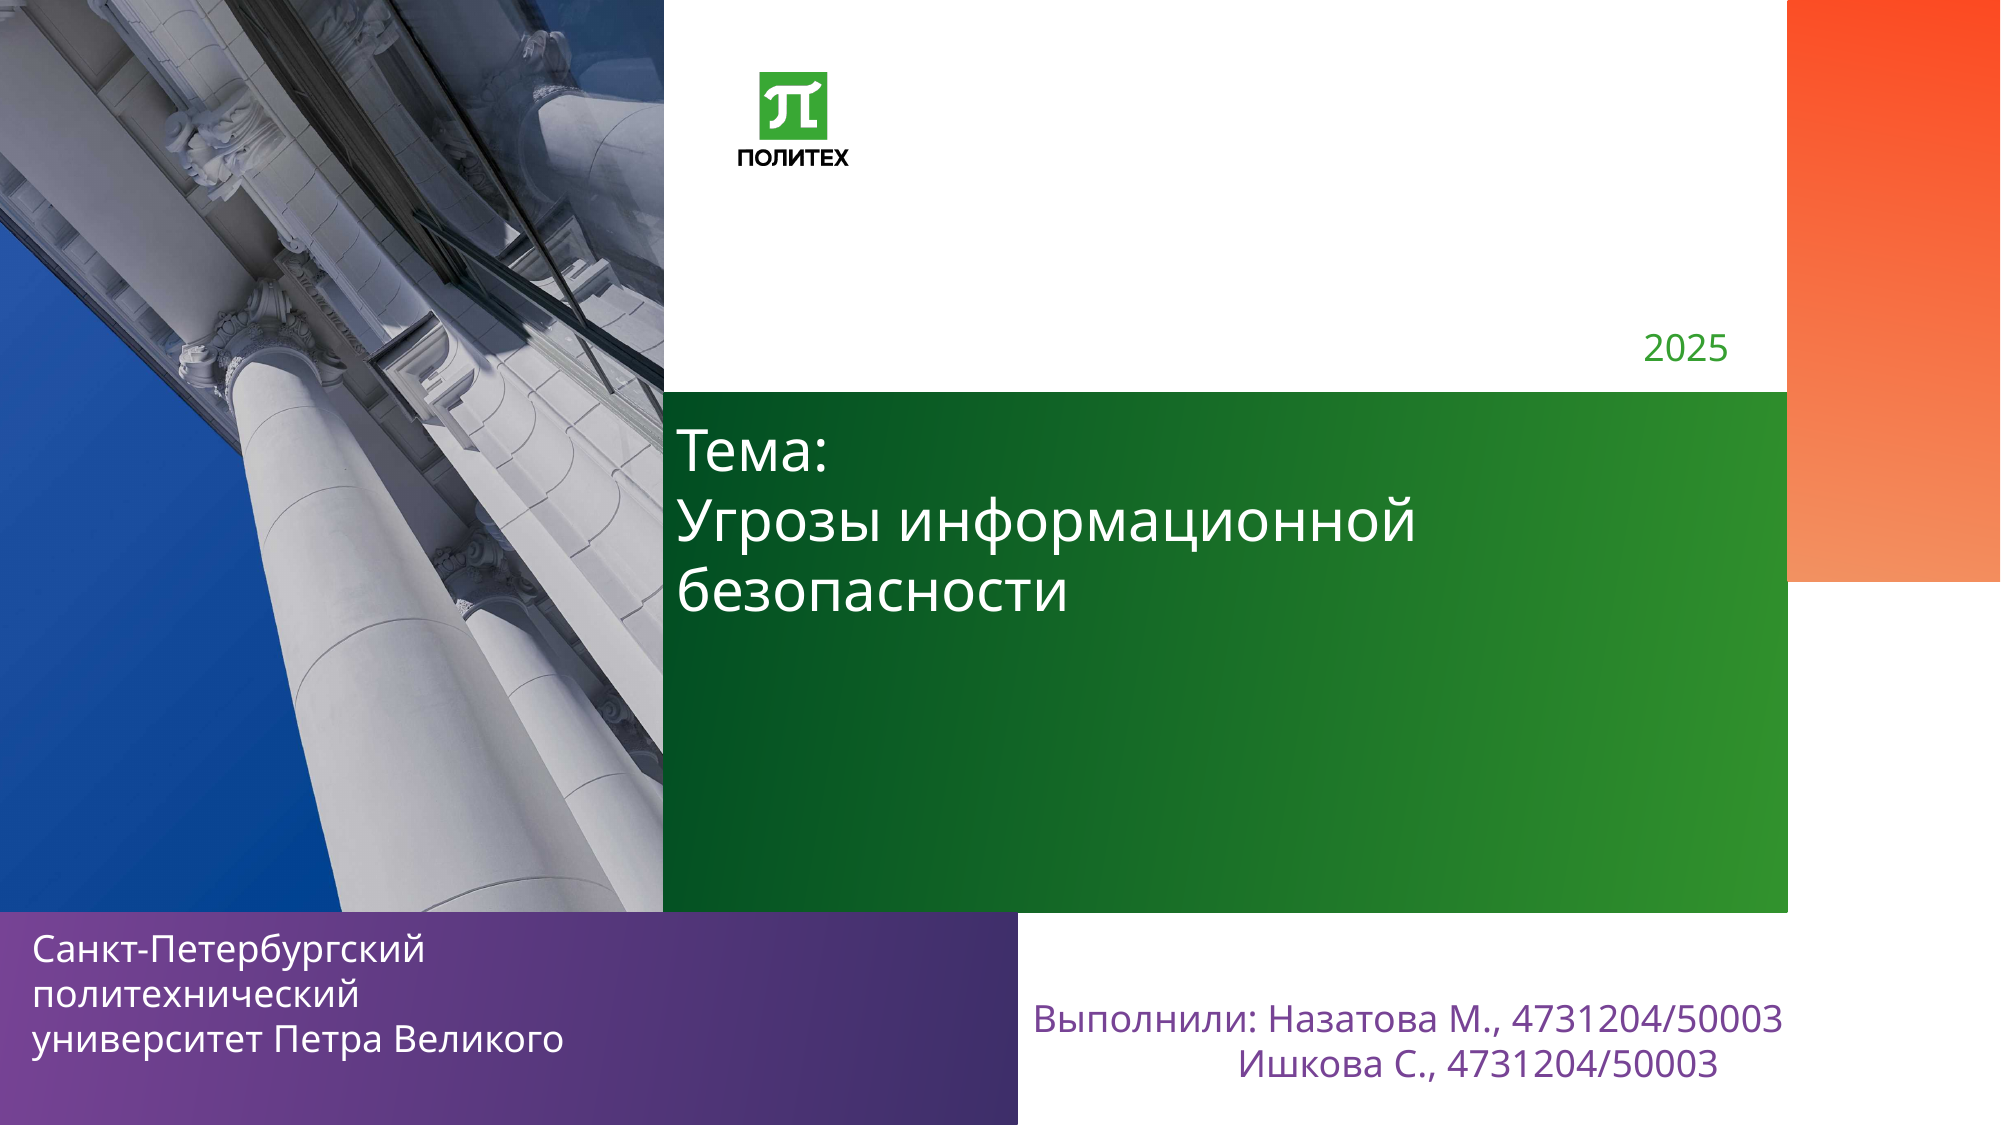

2025
Тема:
Угрозы информационной безопасности
Санкт-Петербургский политехнический университет Петра Великого
УПРАВЛЕНИЕ ПО СВЯЗЯМ
С ОБЩЕСТВЕННОСТЬЮ СПБПУ
Выполнили: Назатова М., 4731204/50003
 Ишкова С., 4731204/50003